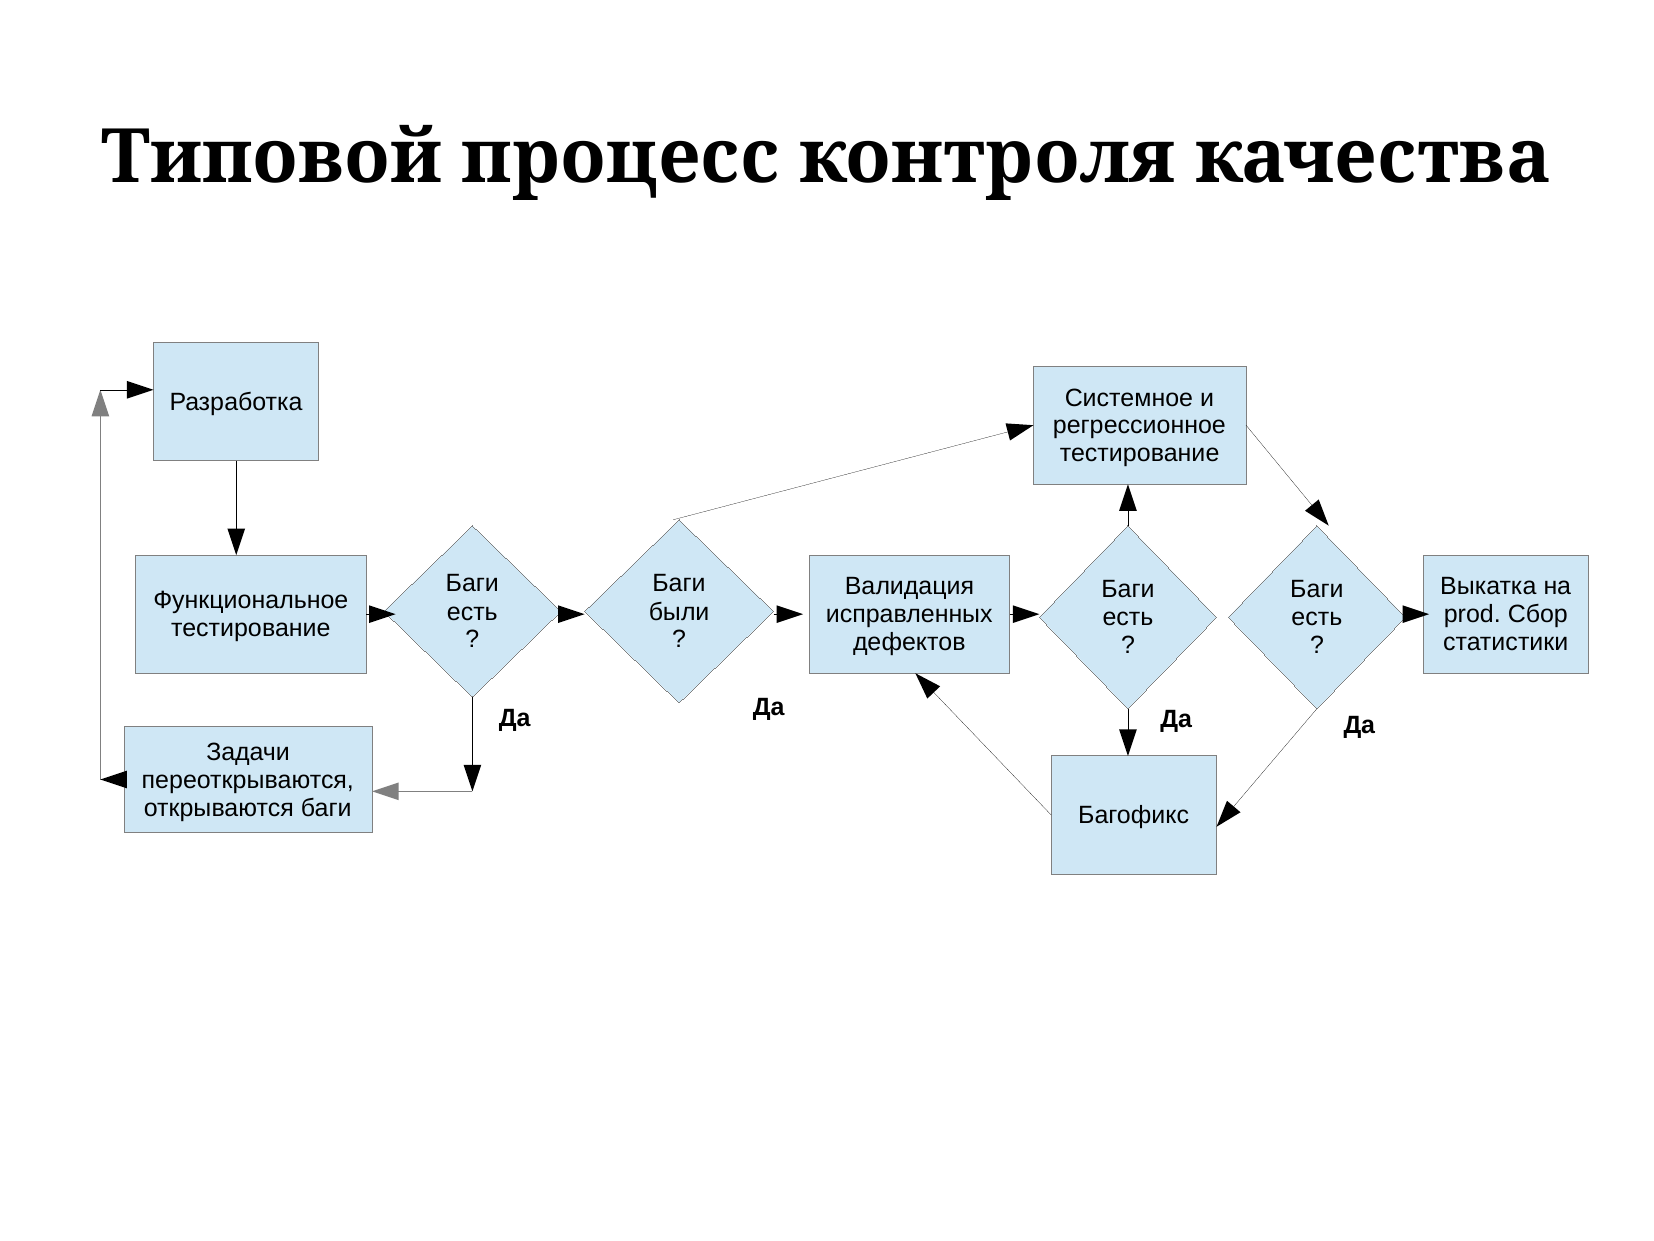

# Типовой процесс контроля качества
Разработка
Системное и регрессионное тестирование
Баги были ?
Баги есть?
Баги есть?
Баги есть?
Функциональное тестирование
Валидация исправленных дефектов
Выкатка на prod. Сбор статистики
Да
Да
Да
Да
Задачи переоткрываются, открываются баги
Багофикс